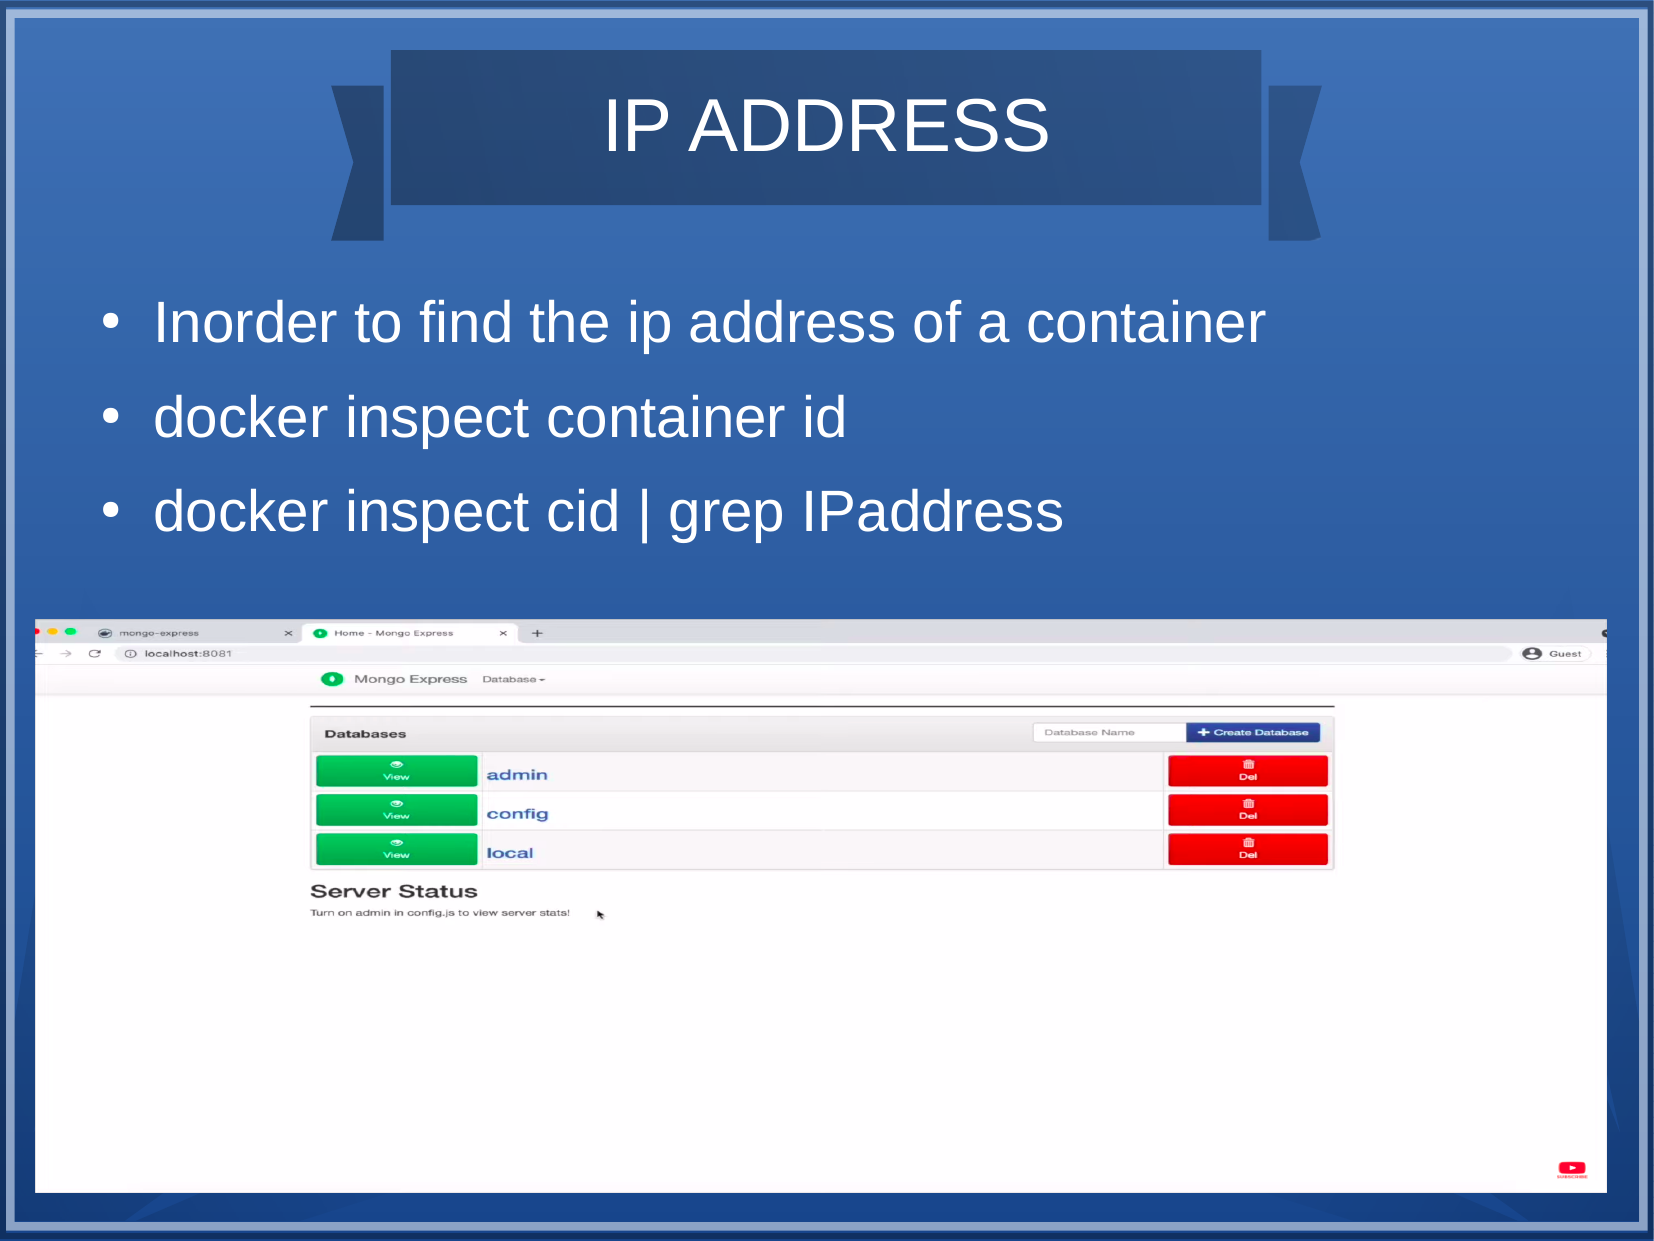

# IP ADDRESS
Inorder to find the ip address of a container
docker inspect container id
docker inspect cid | grep IPaddress
27